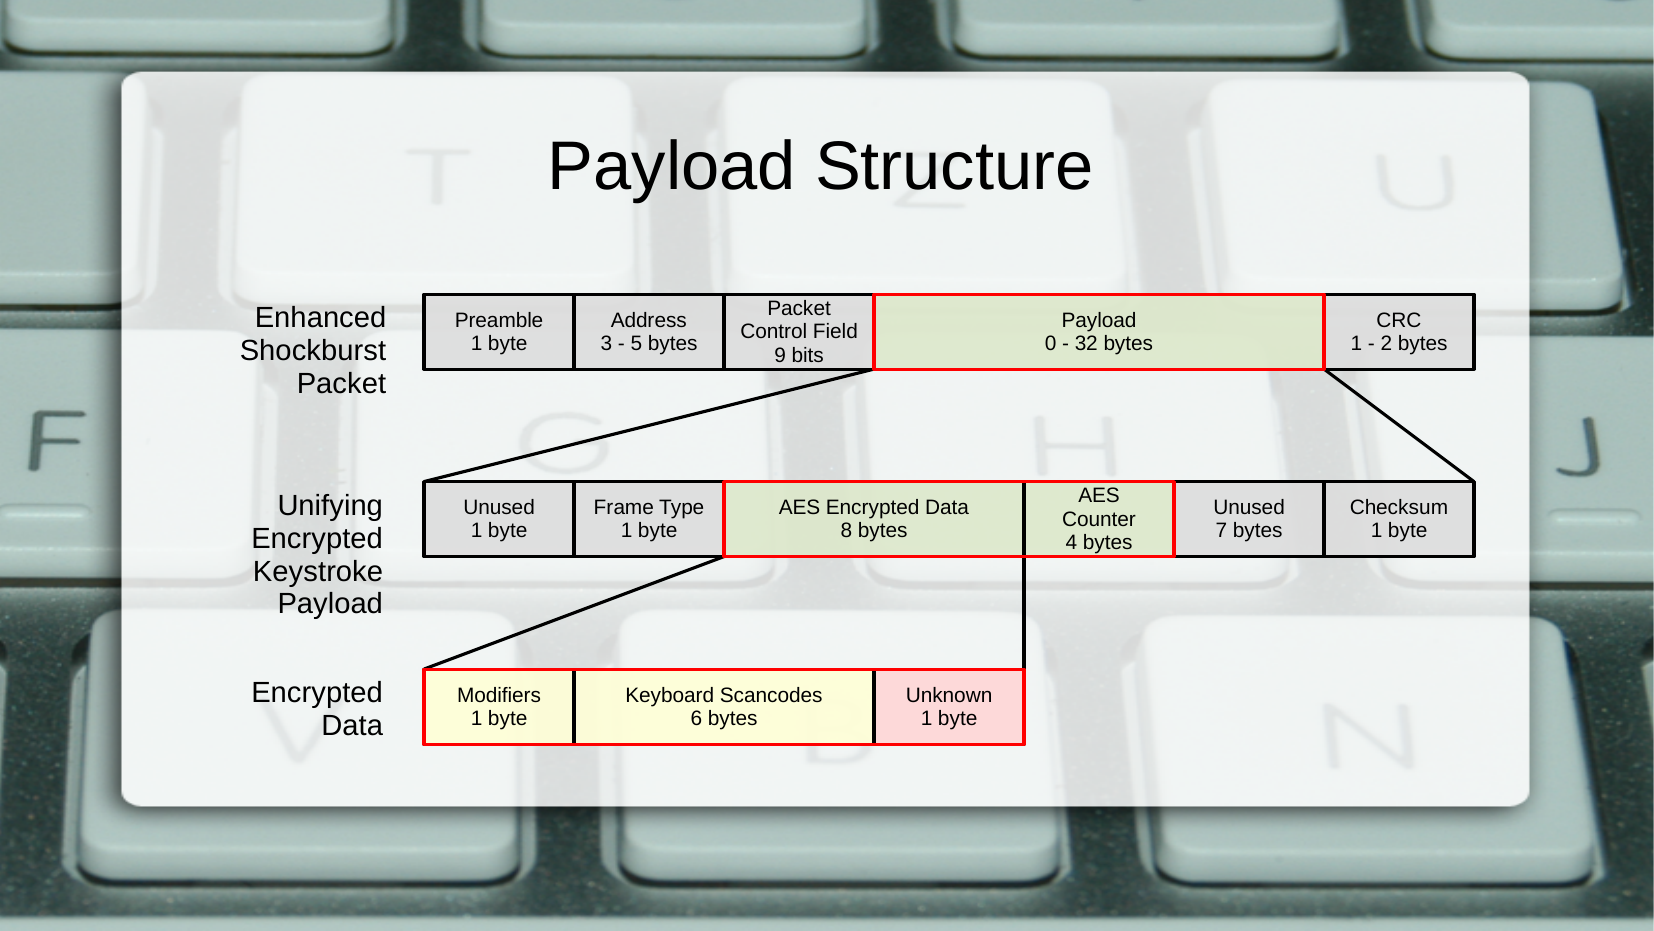

# Payload Structure
Enhanced
Shockburst
Packet
Preamble
1 byte
Address
3 - 5 bytes
Packet Control Field
9 bits
Payload
0 - 32 bytes
CRC
1 - 2 bytes
Unifying
Encrypted
Keystroke
Payload
Unused
1 byte
Frame Type
1 byte
AES Encrypted Data
8 bytes
AES Counter
4 bytes
Unused
7 bytes
Checksum
1 byte
Encrypted
Data
Modifiers
1 byte
Keyboard Scancodes
6 bytes
Unknown
1 byte